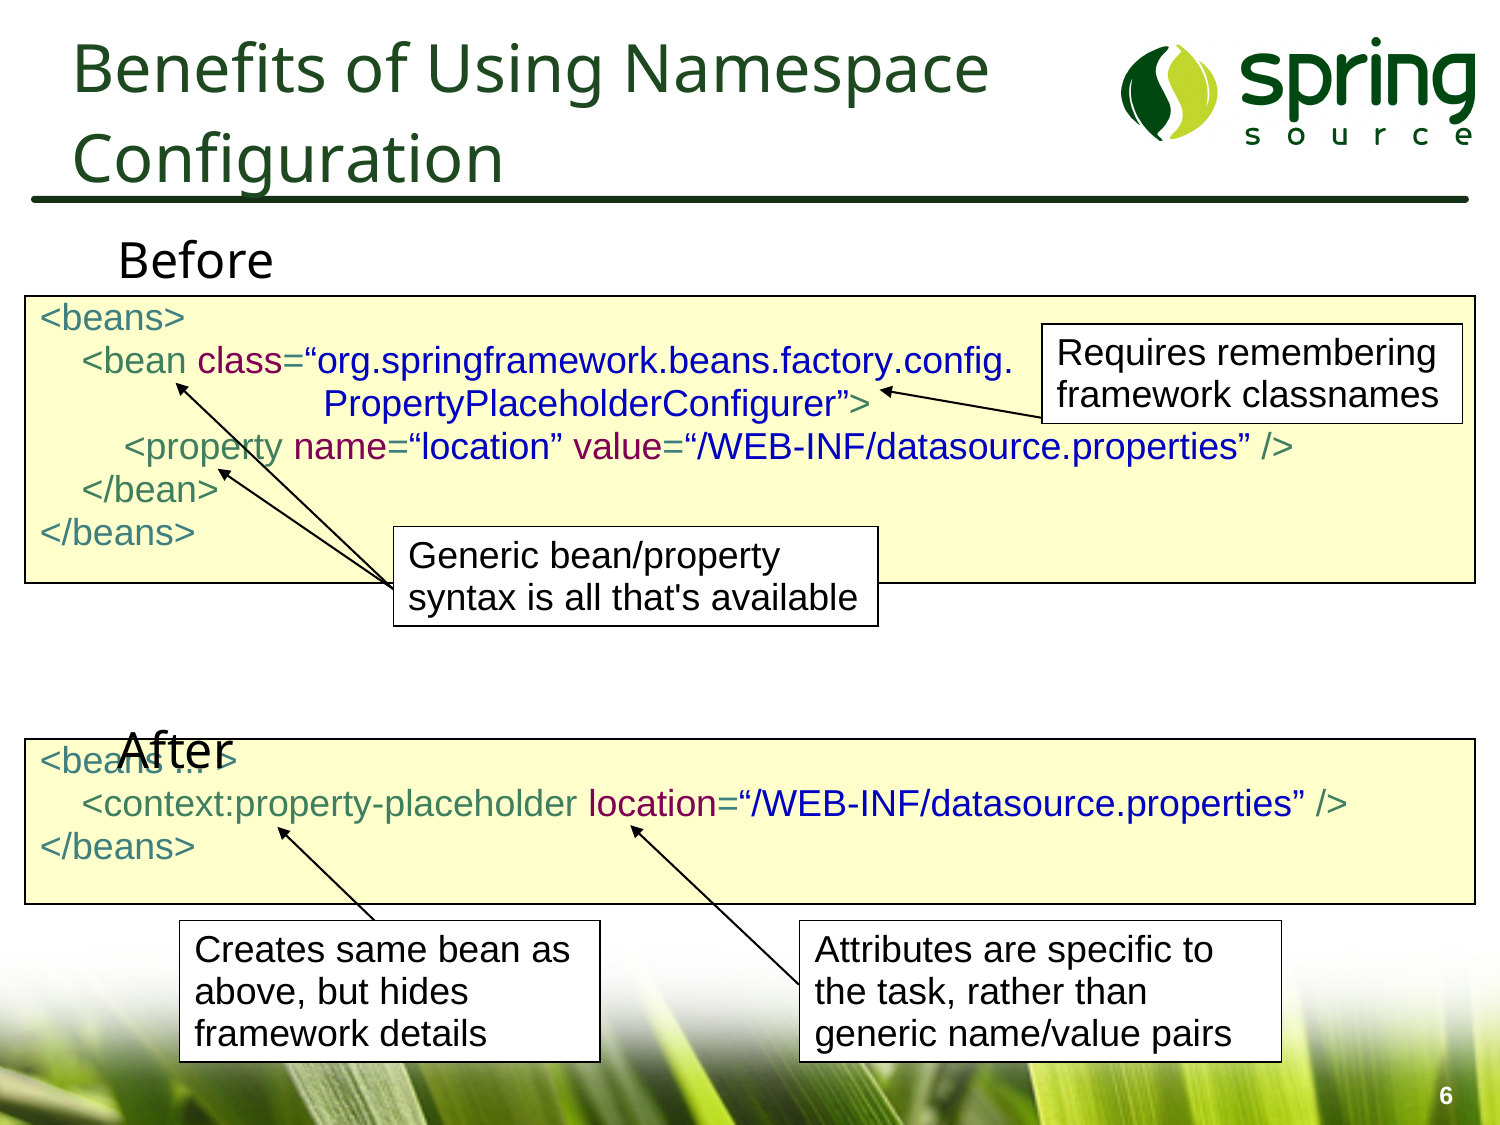

# Benefits of Using Namespace Configuration
Before
After
<beans>
 <bean class=“org.springframework.beans.factory.config.
 PropertyPlaceholderConfigurer”>
 <property name=“location” value=“/WEB-INF/datasource.properties” />
 </bean>
</beans>
Requires remembering framework classnames
Generic bean/property syntax is all that's available
<beans ... >
 <context:property-placeholder location=“/WEB-INF/datasource.properties” />
</beans>
Attributes are specific to the task, rather than generic name/value pairs
Creates same bean as above, but hides framework details